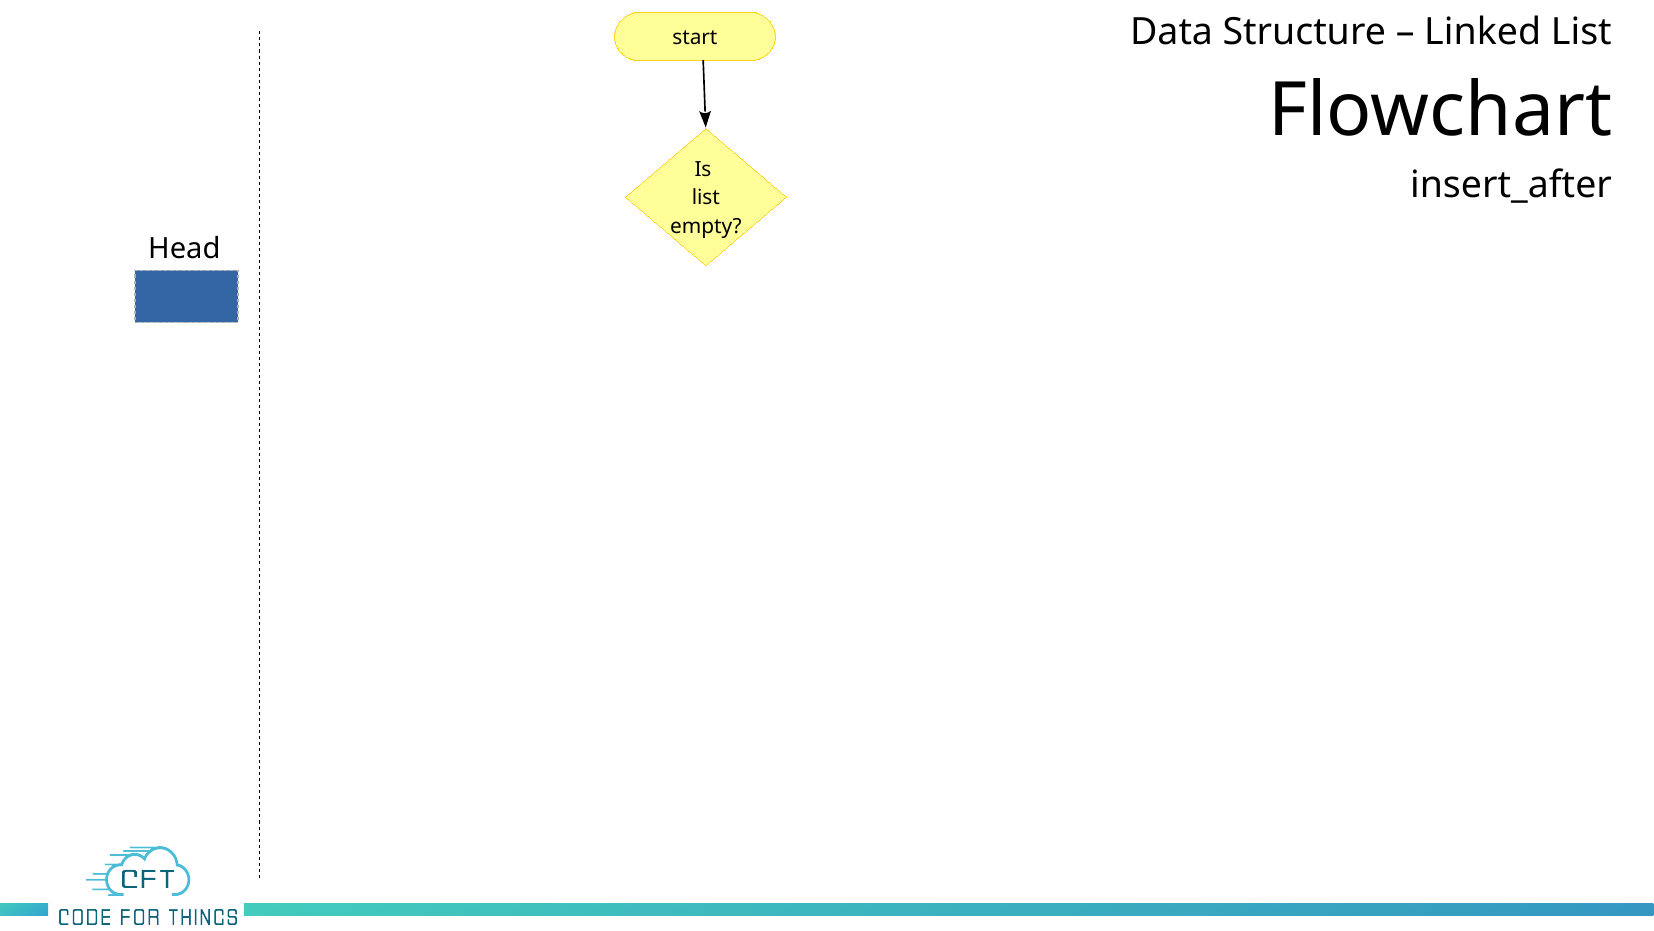

# Data Structure – Linked List Flowchart insert_after
start
Is
list
empty?
Head